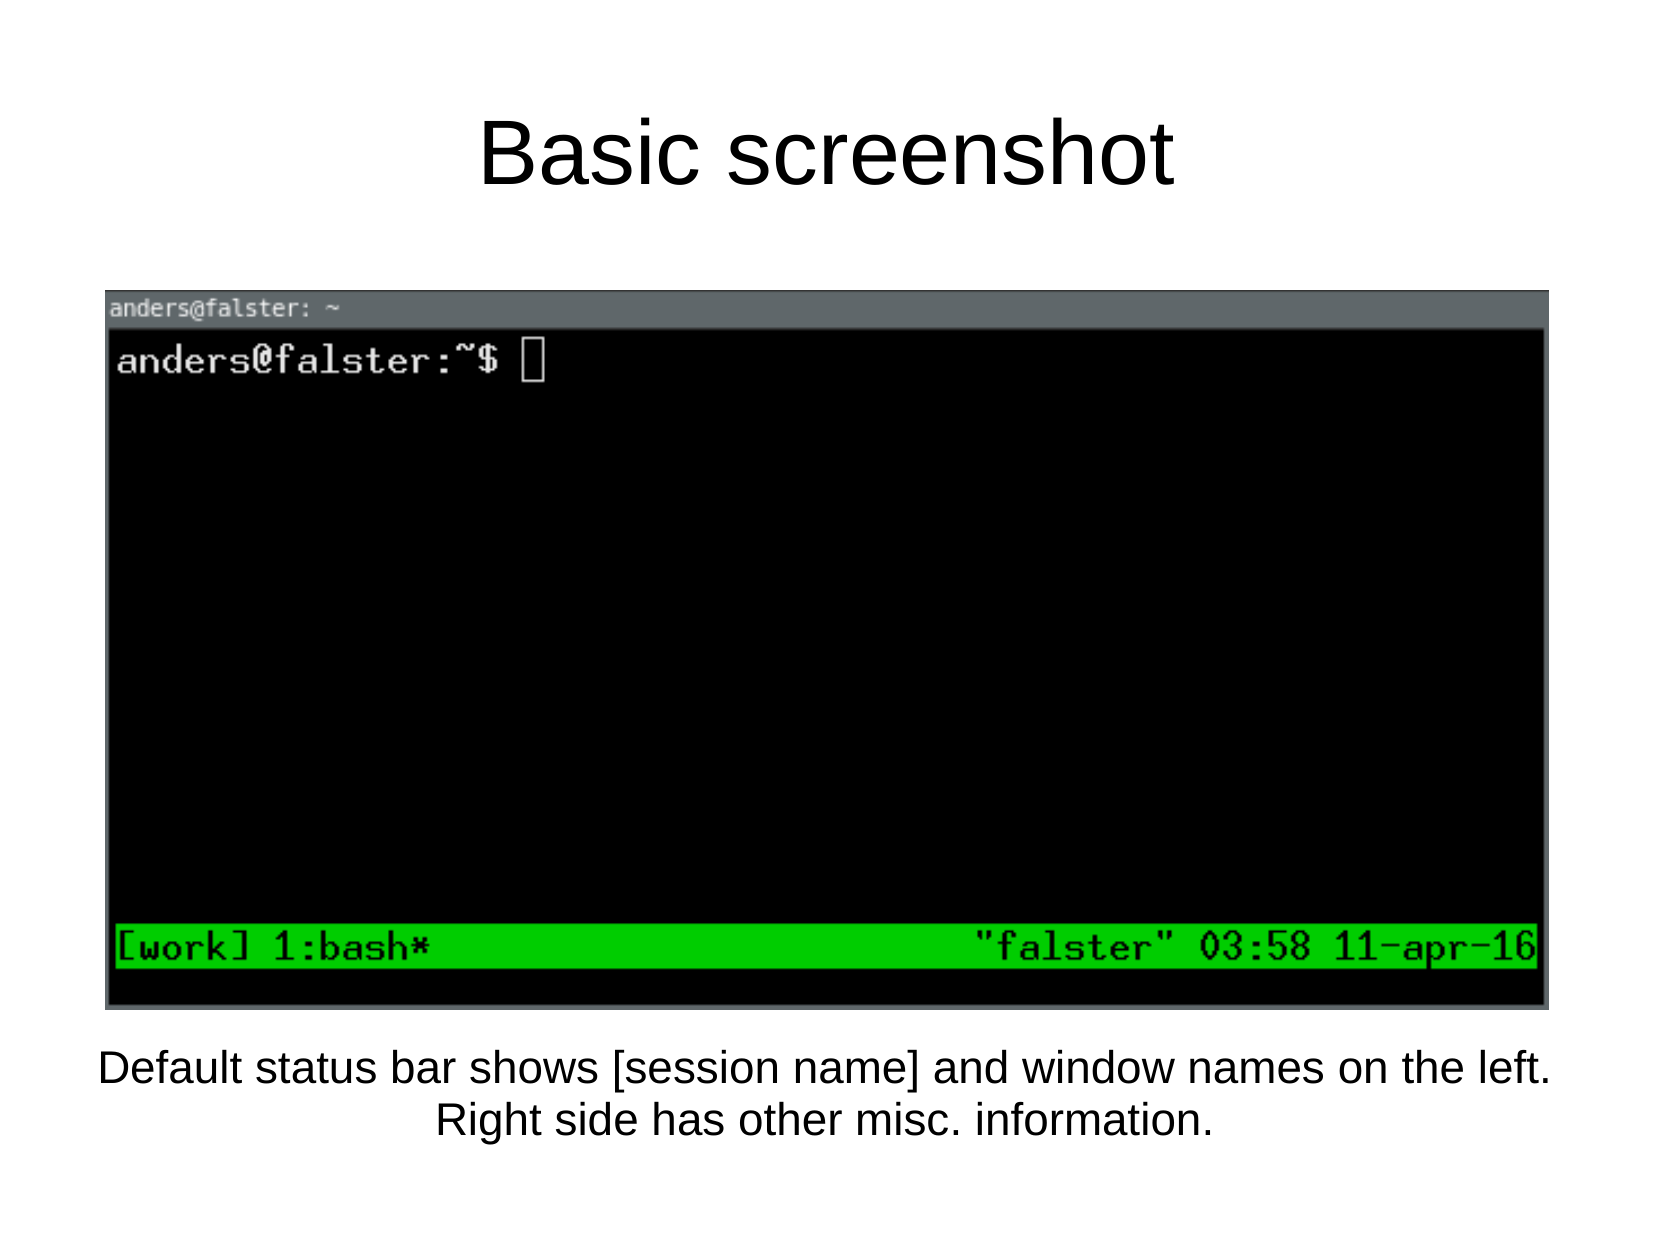

# Basic screenshot
Default status bar shows [session name] and window names on the left. Right side has other misc. information.